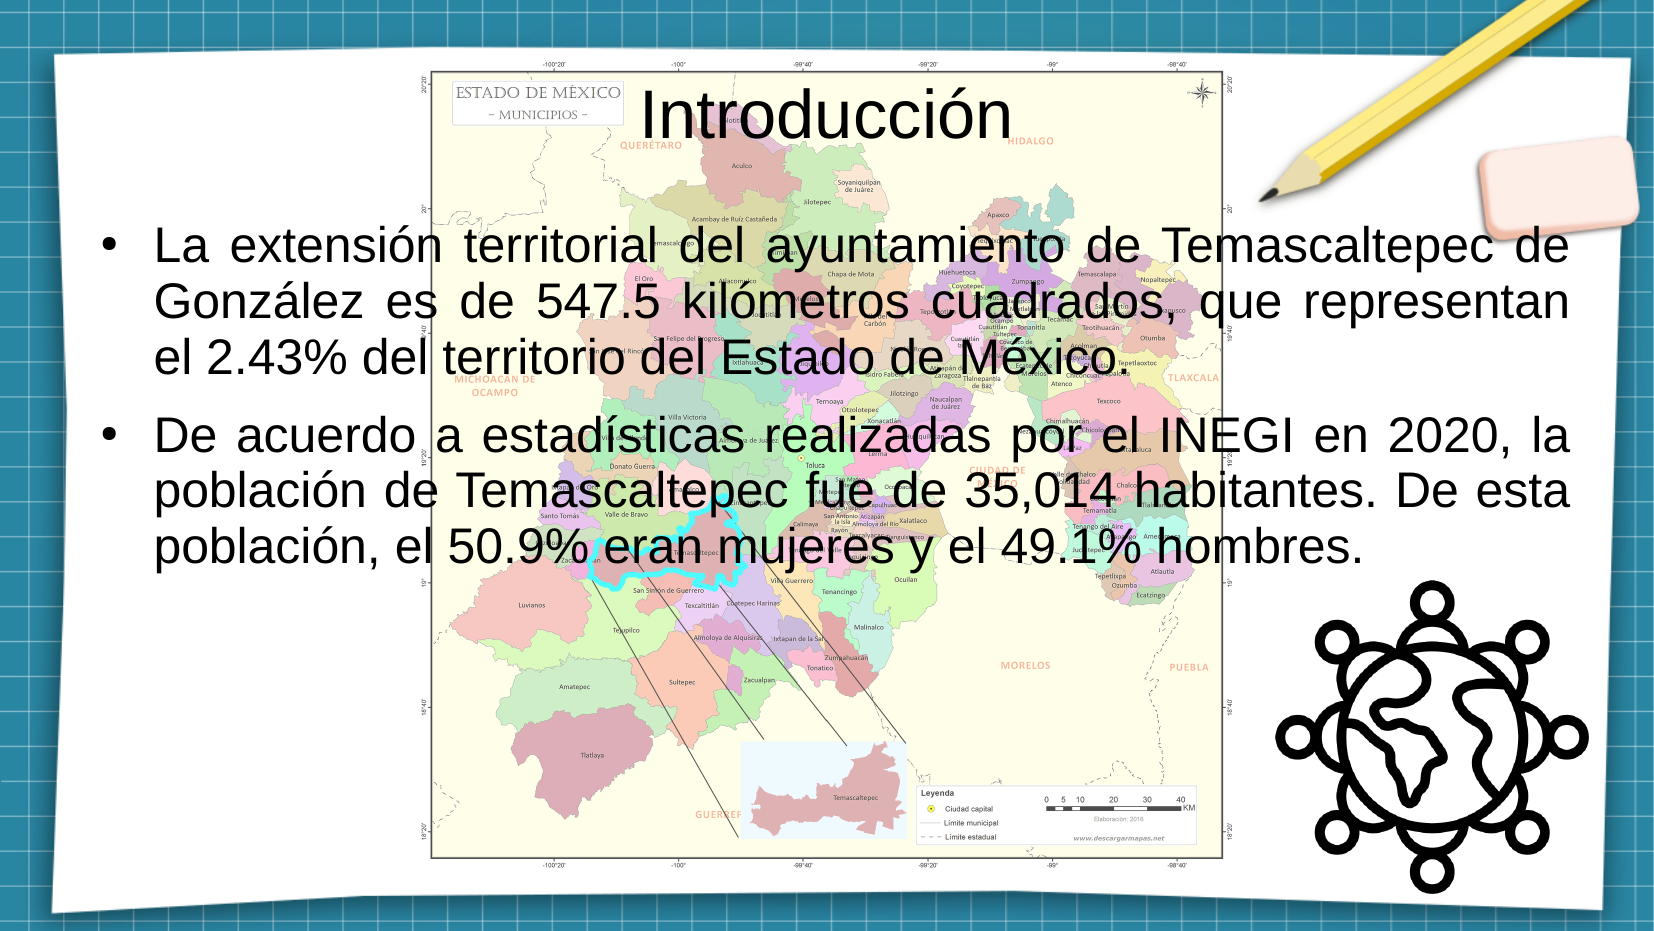

# Introducción
La extensión territorial del ayuntamiento de Temascaltepec de González es de 547.5 kilómetros cuadrados, que representan el 2.43% del territorio del Estado de México.
De acuerdo a estadísticas realizadas por el INEGI en 2020, la población de Temascaltepec fue de 35,014 habitantes. De esta población, el 50.9% eran mujeres y el 49.1% hombres.